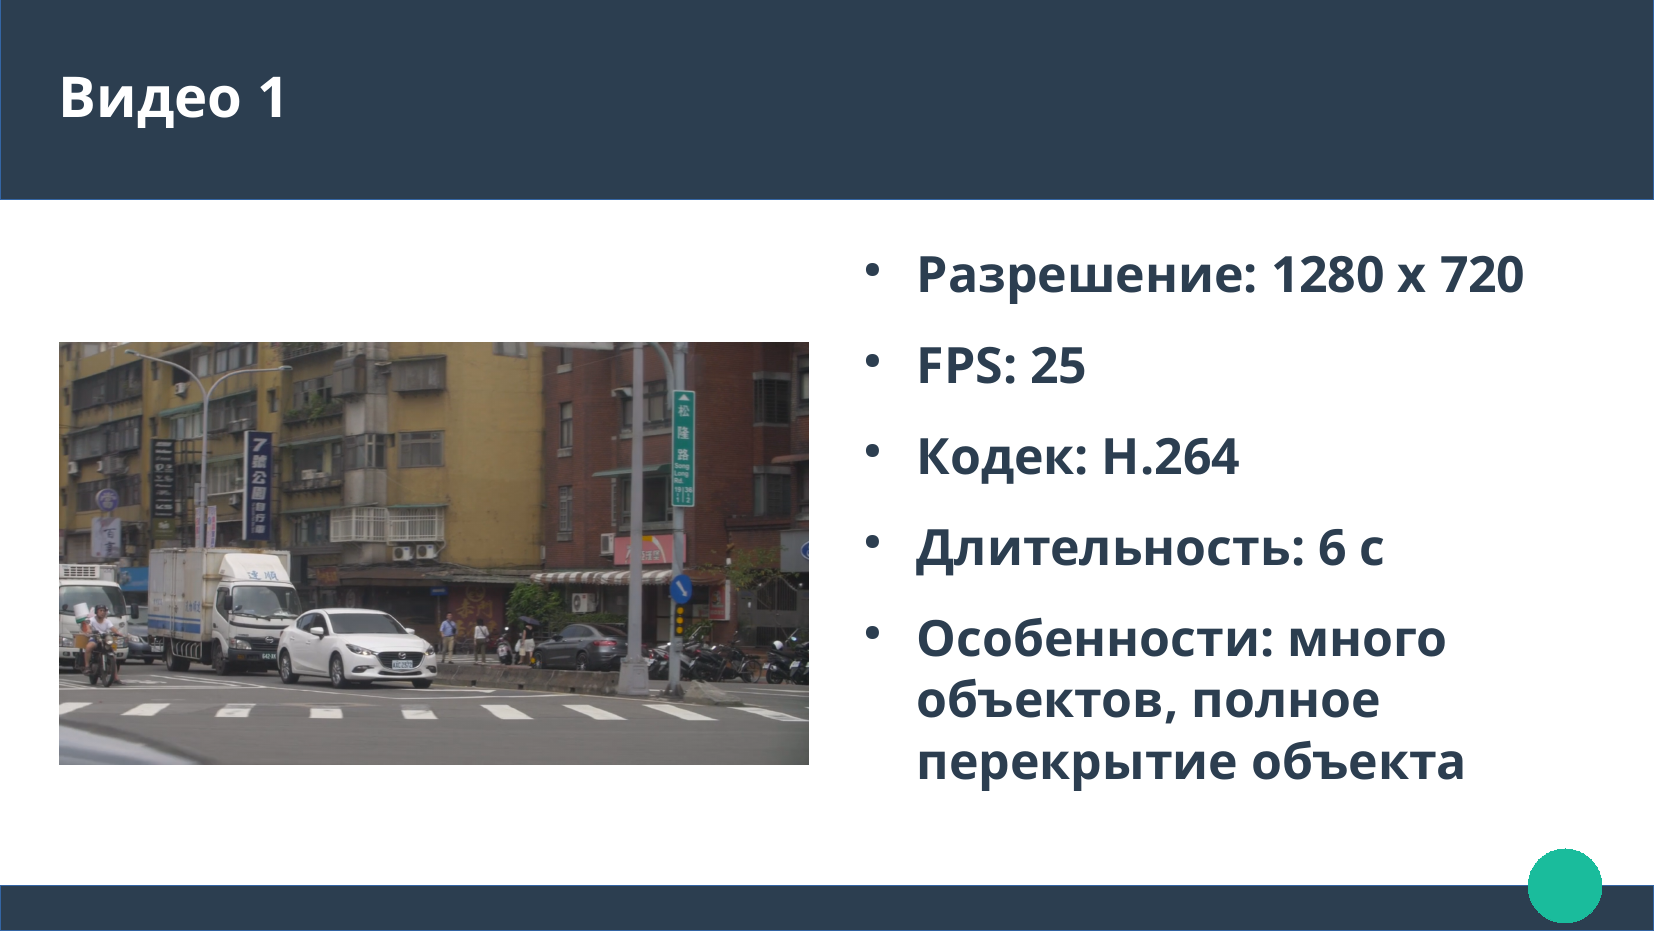

# Видео 1
Разрешение: 1280 x 720
FPS: 25
Кодек: H.264
Длительность: 6 с
Особенности: много объектов, полное перекрытие объекта